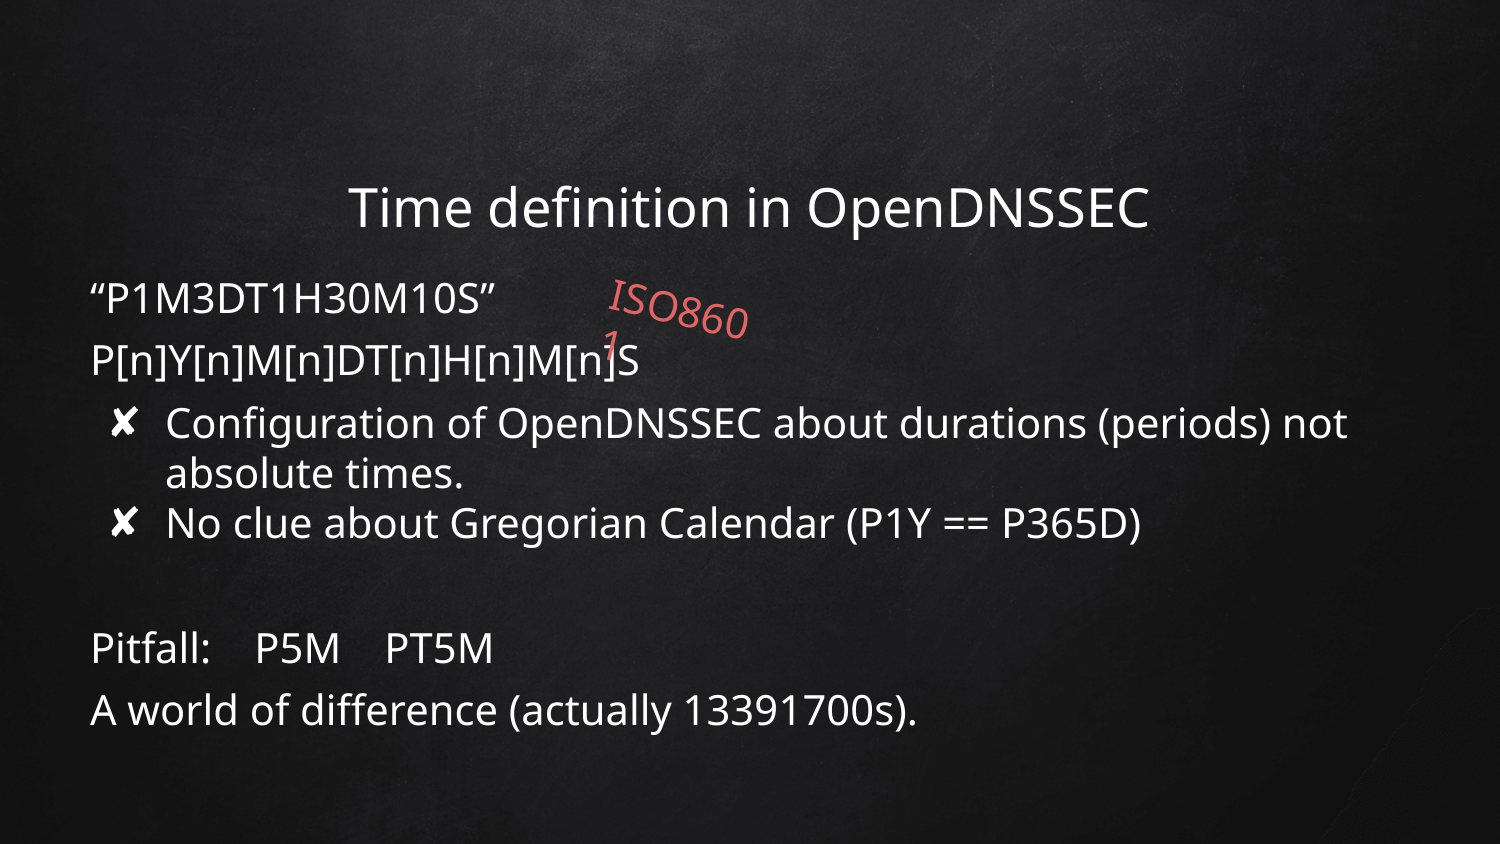

# Time definition in OpenDNSSEC
“P1M3DT1H30M10S”
P[n]Y[n]M[n]DT[n]H[n]M[n]S
Configuration of OpenDNSSEC about durations (periods) not absolute times.
No clue about Gregorian Calendar (P1Y == P365D)
Pitfall: P5M PT5M
A world of difference (actually 13391700s).
ISO8601